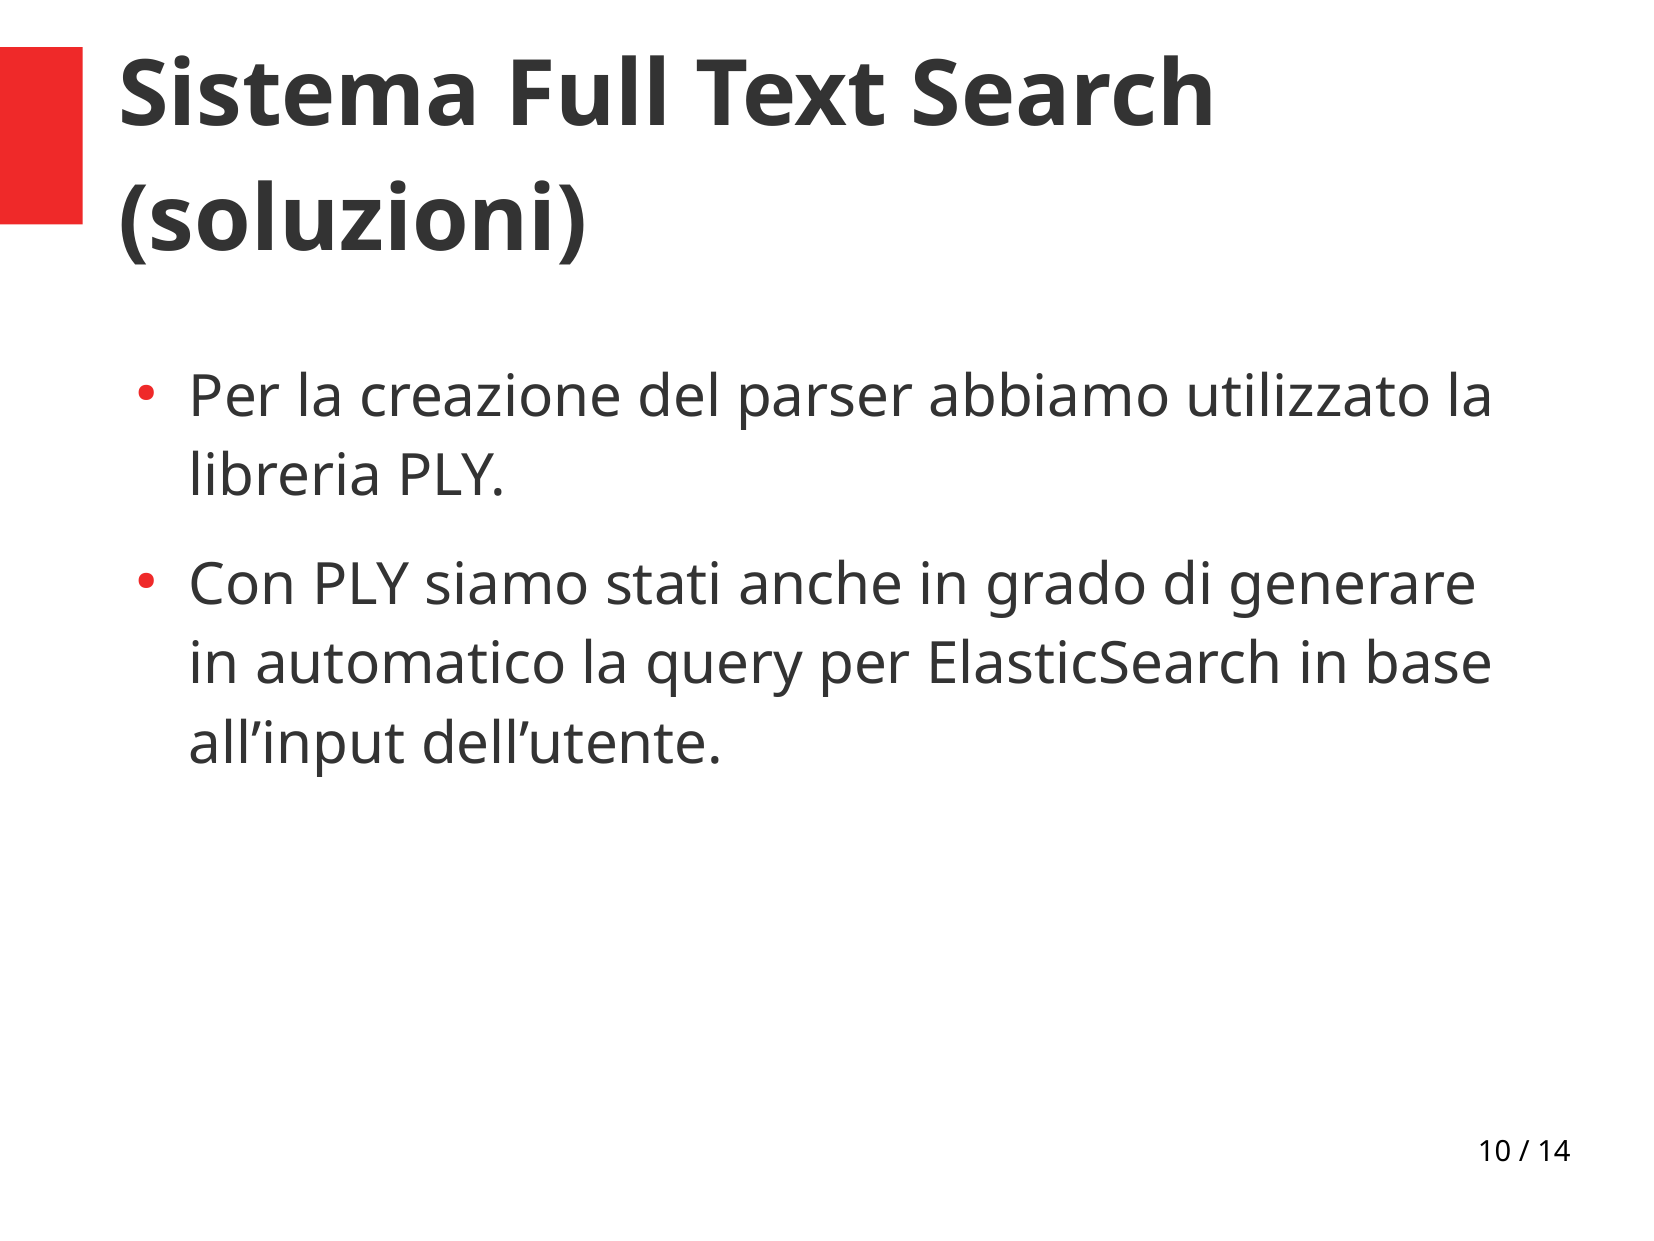

# Sistema Full Text Search (soluzioni)
Per la creazione del parser abbiamo utilizzato la libreria PLY.
Con PLY siamo stati anche in grado di generare in automatico la query per ElasticSearch in base all’input dell’utente.
10